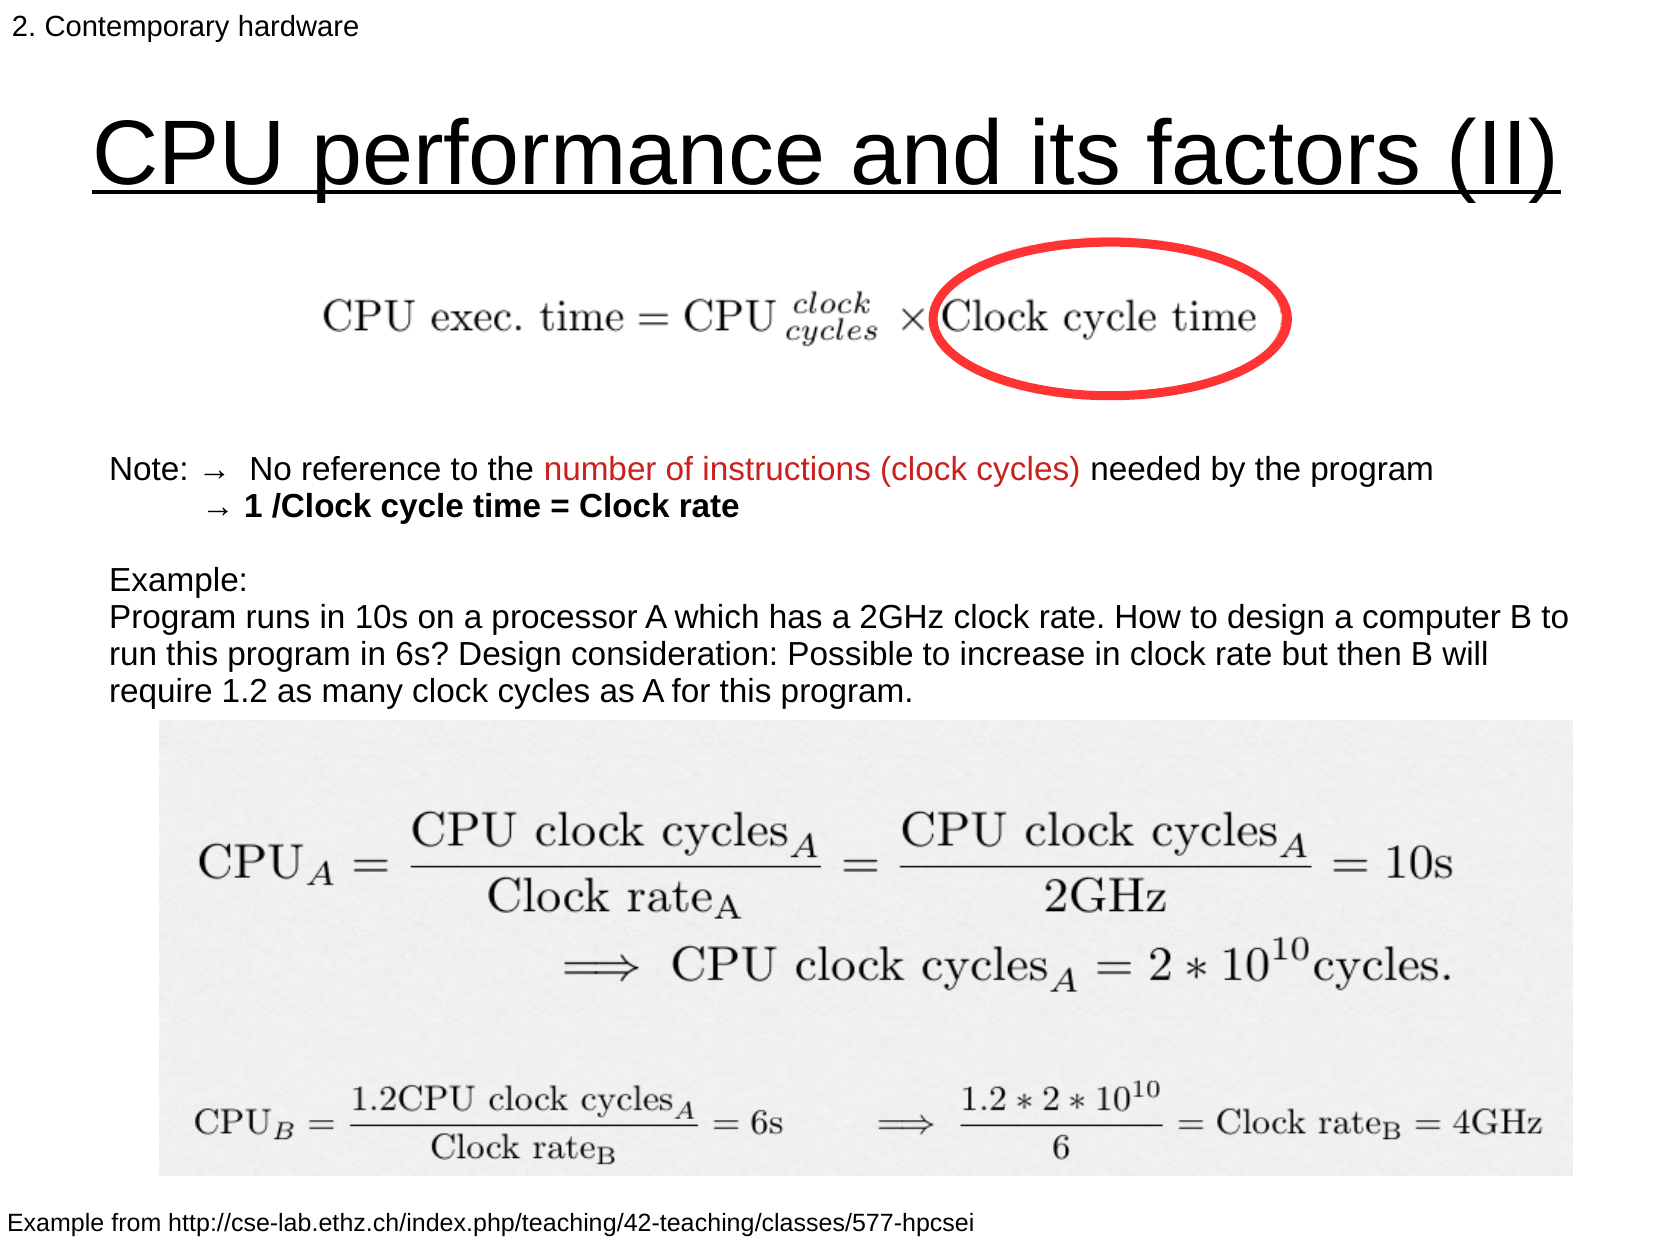

2. Contemporary hardware
# CPU performance and its factors (II)
Note: → No reference to the number of instructions (clock cycles) needed by the program
 → 1 /Clock cycle time = Clock rate
Example:
Program runs in 10s on a processor A which has a 2GHz clock rate. How to design a computer B to run this program in 6s? Design consideration: Possible to increase in clock rate but then B will require 1.2 as many clock cycles as A for this program.
 Example from http://cse-lab.ethz.ch/index.php/teaching/42-teaching/classes/577-hpcsei